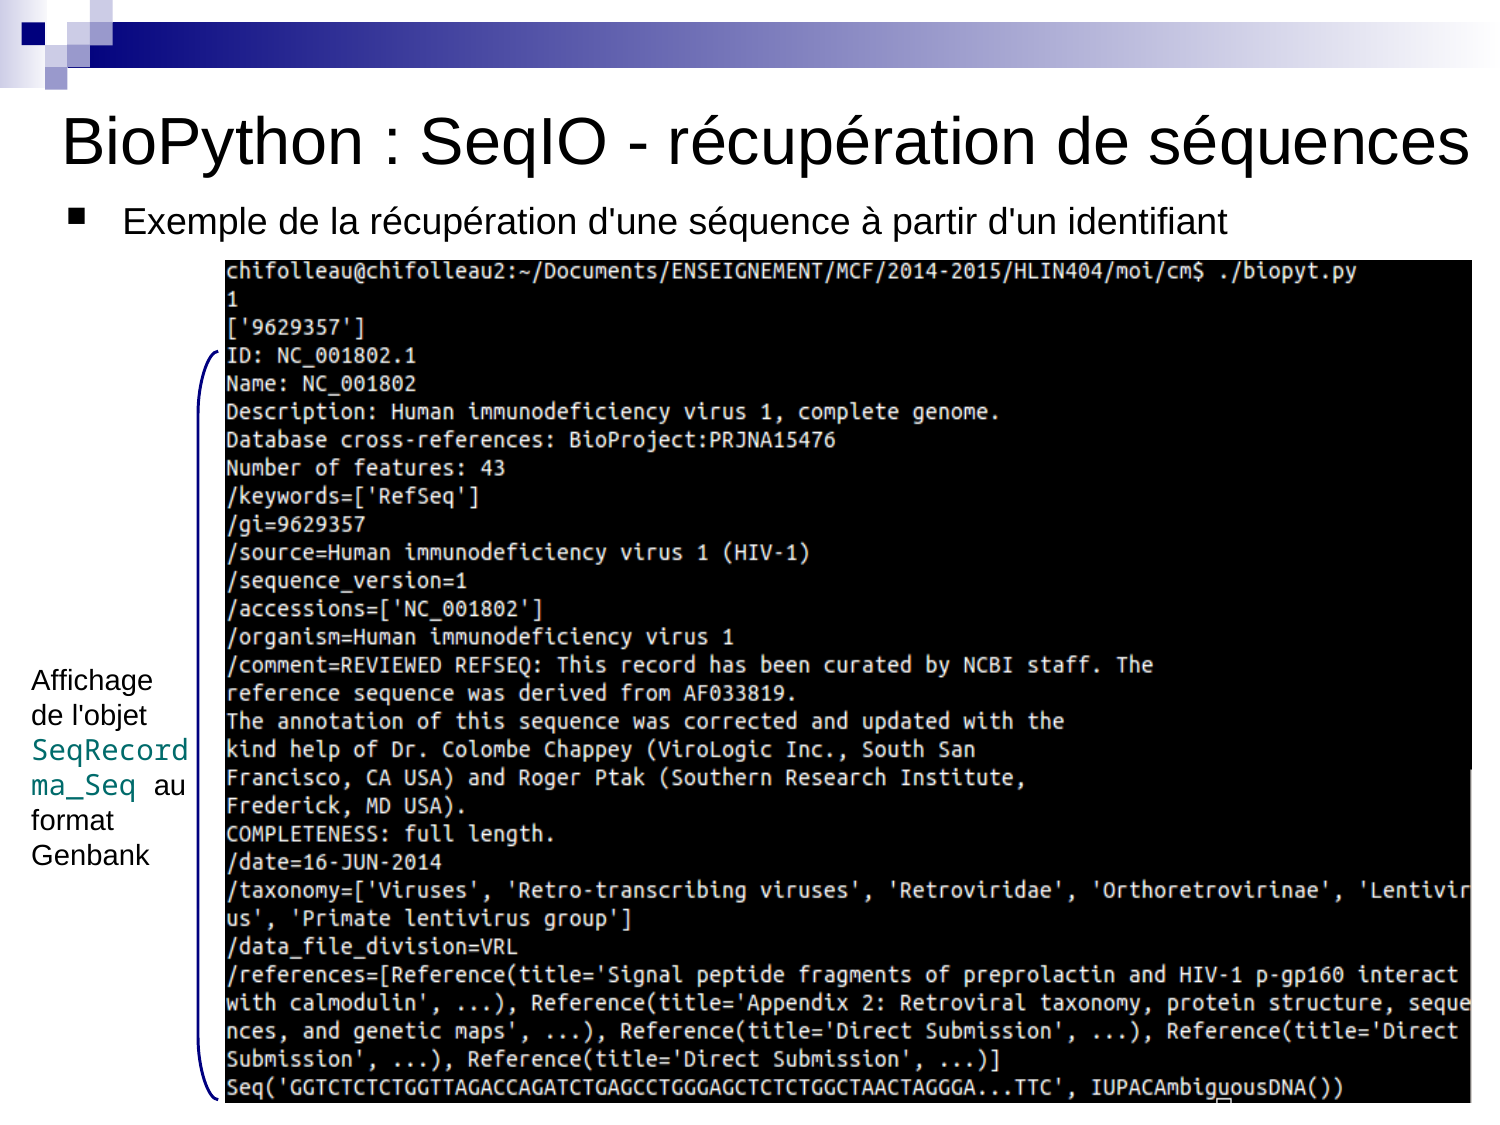

# BioPython : SeqIO - récupération de séquences
Exemple de la récupération d'une séquence à partir d'un identifiant
Affichage de l'objet SeqRecord ma_Seq au format Genbank
55